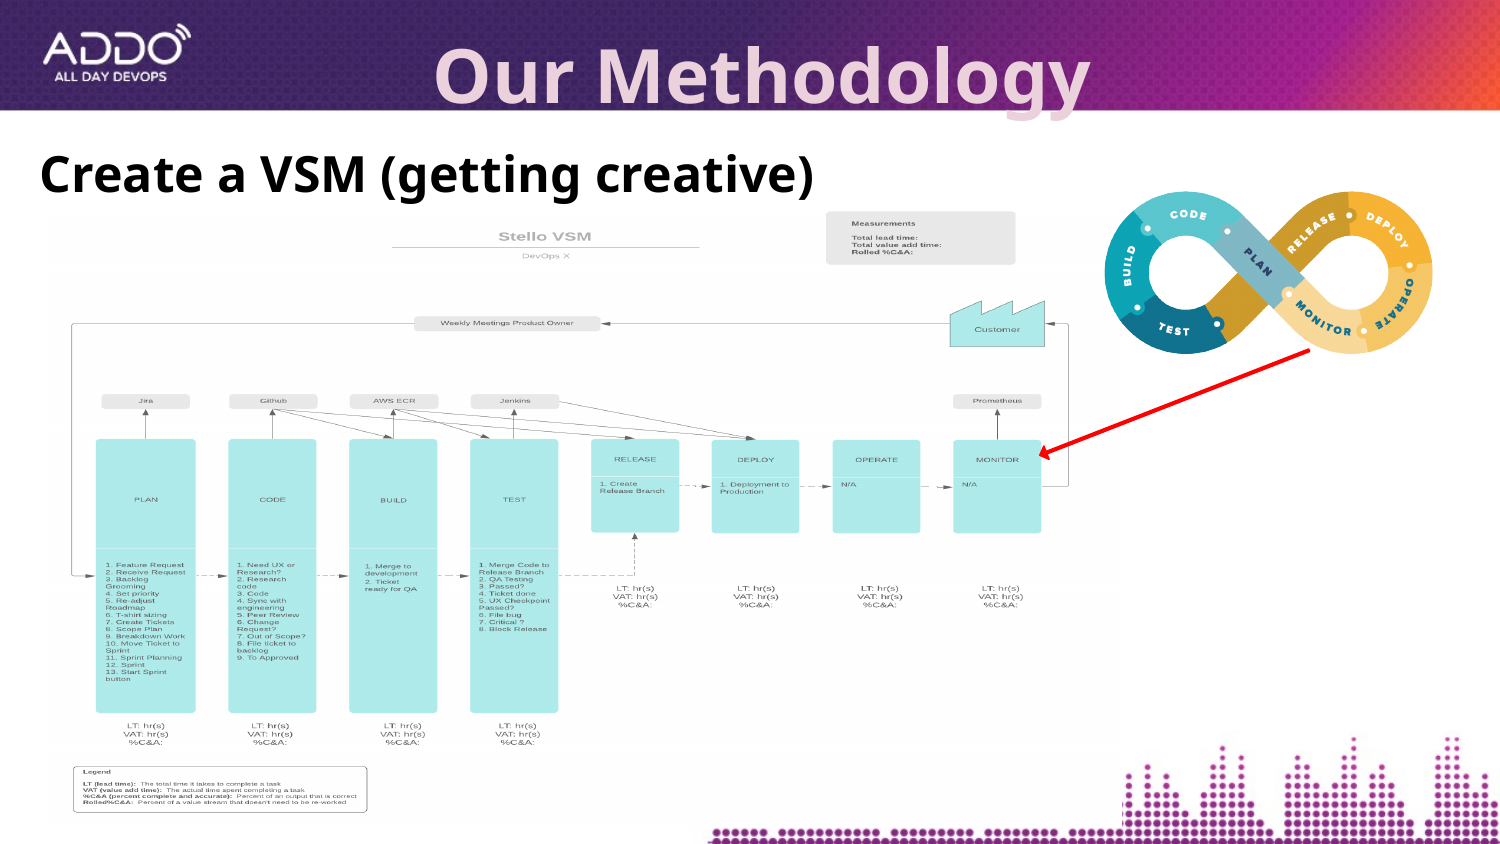

Our Methodology
Create a VSM (getting creative)